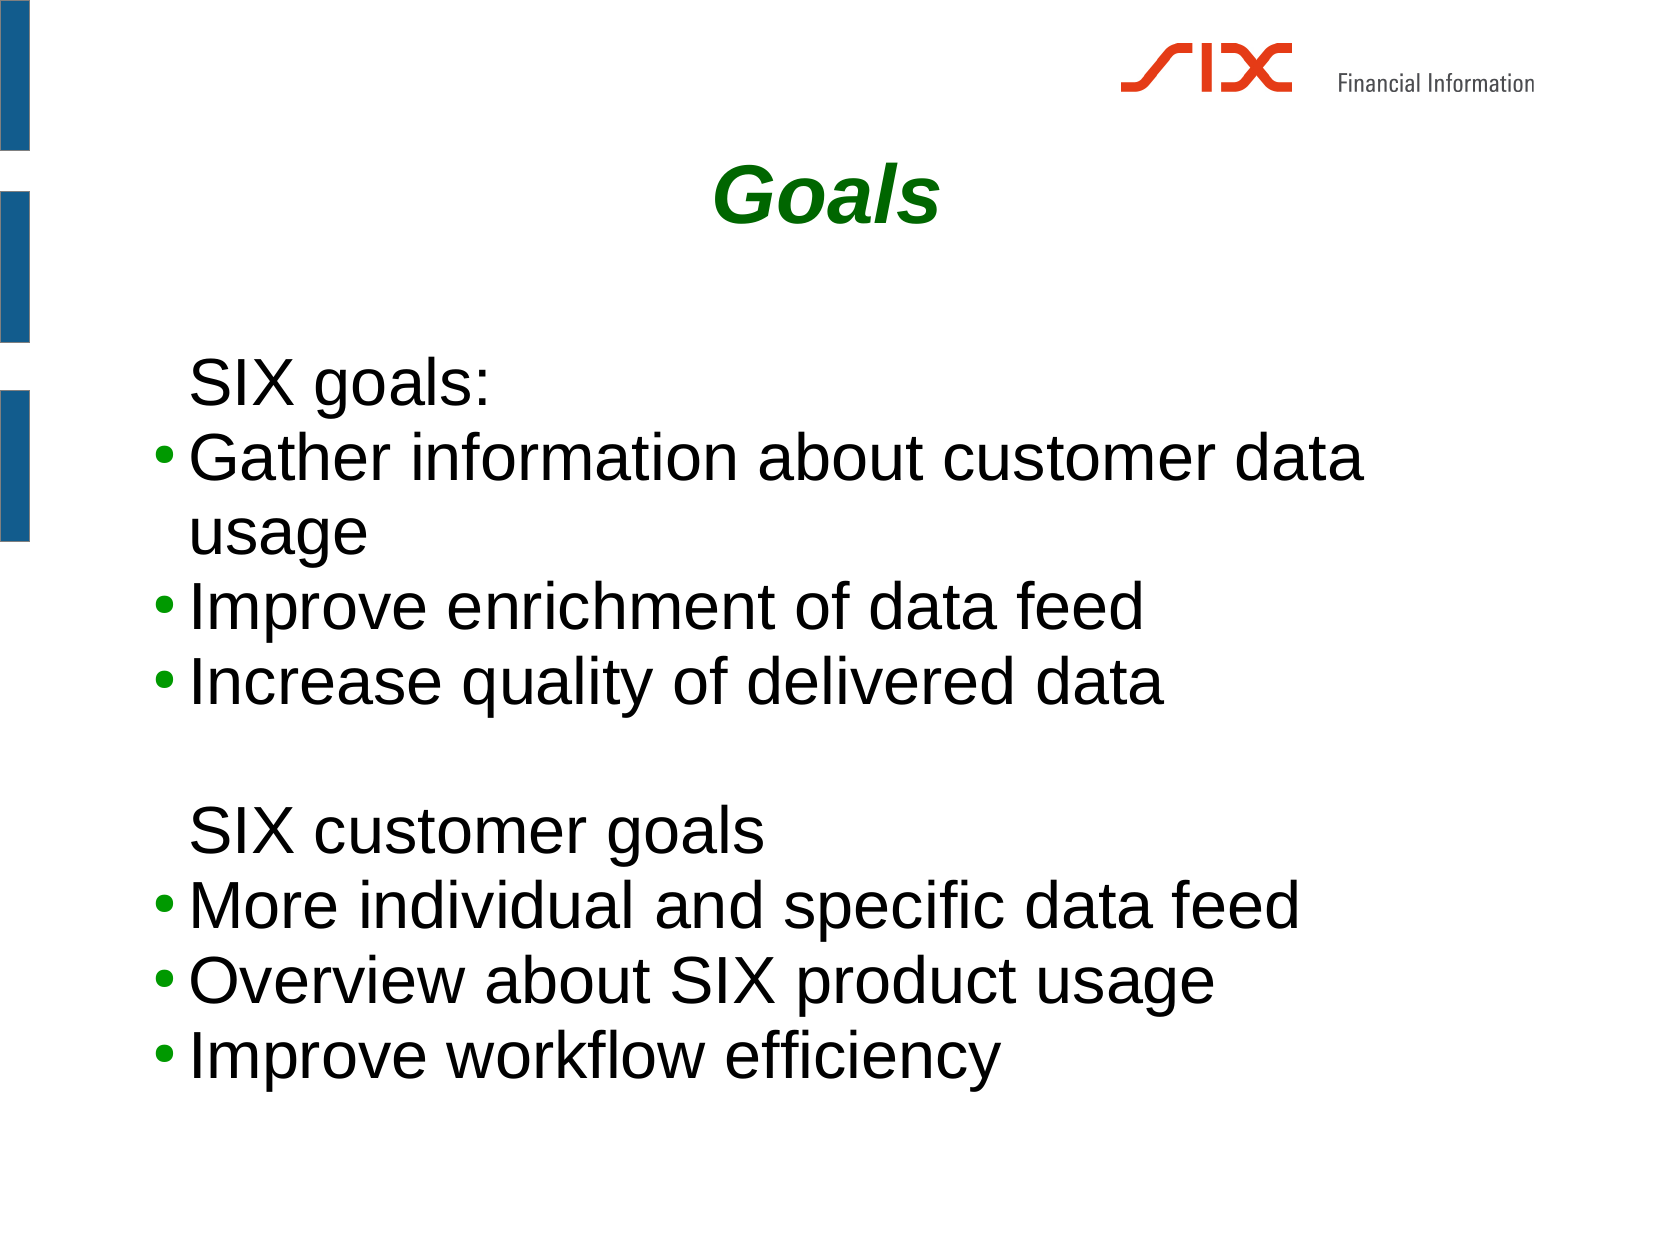

# Goals
SIX goals:
Gather information about customer data
usage
Improve enrichment of data feed
Increase quality of delivered data
SIX customer goals
More individual and specific data feed
Overview about SIX product usage
Improve workflow efficiency